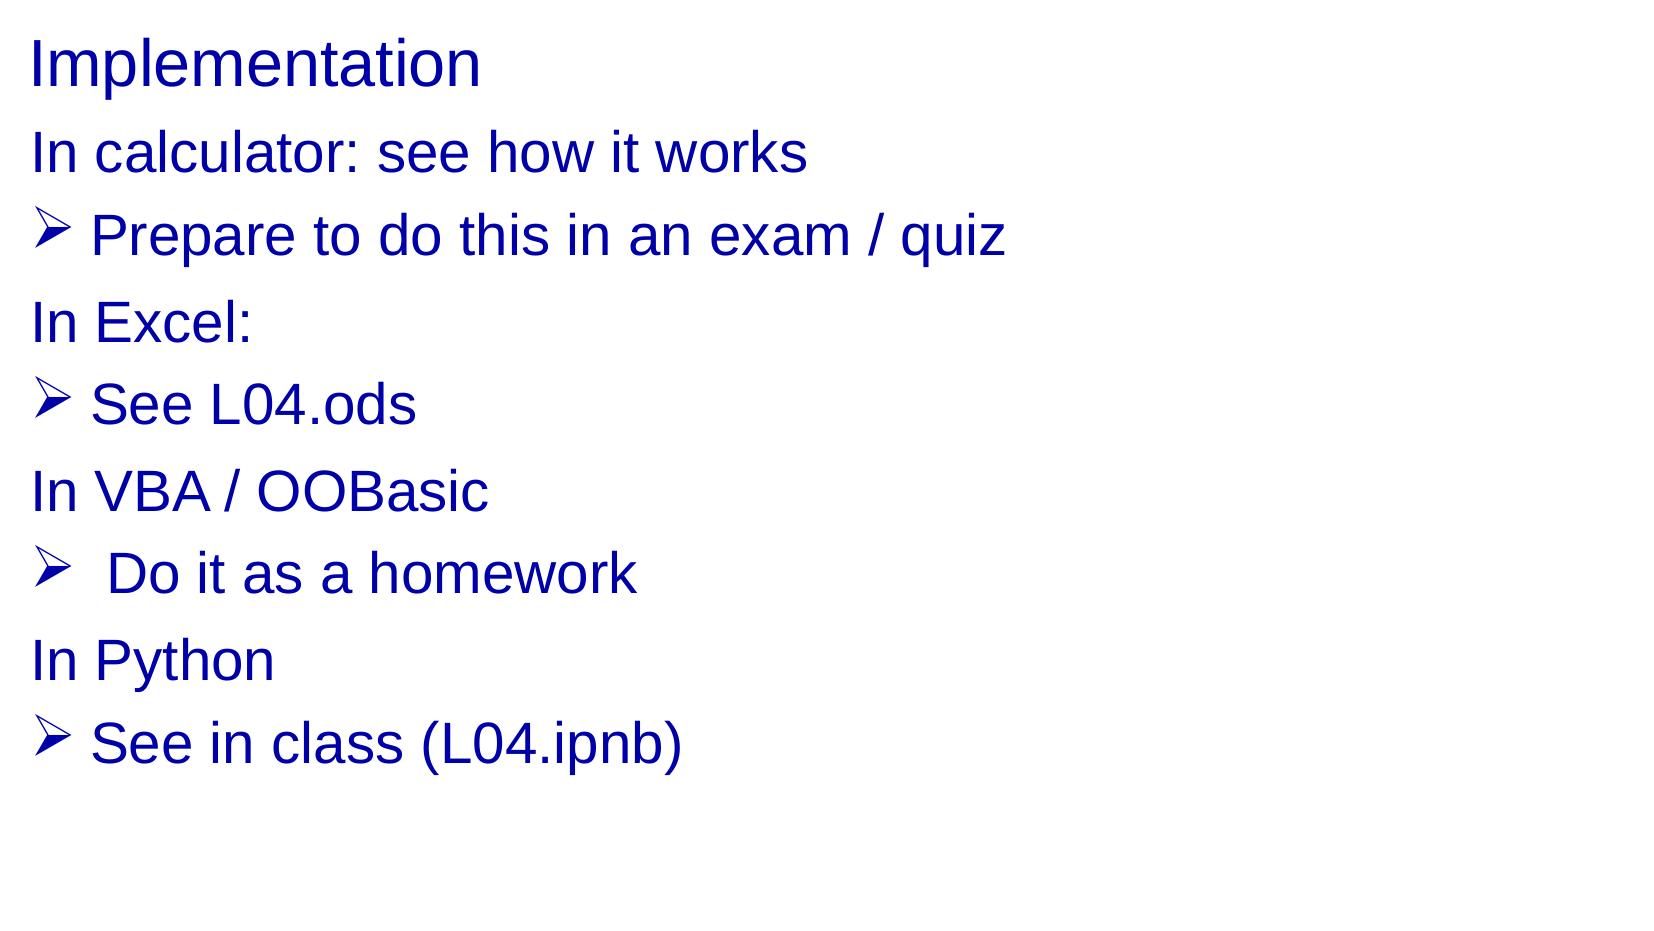

# Implementation
In calculator: see how it works
Prepare to do this in an exam / quiz
In Excel:
See L04.ods
In VBA / OOBasic
 Do it as a homework
In Python
See in class (L04.ipnb)